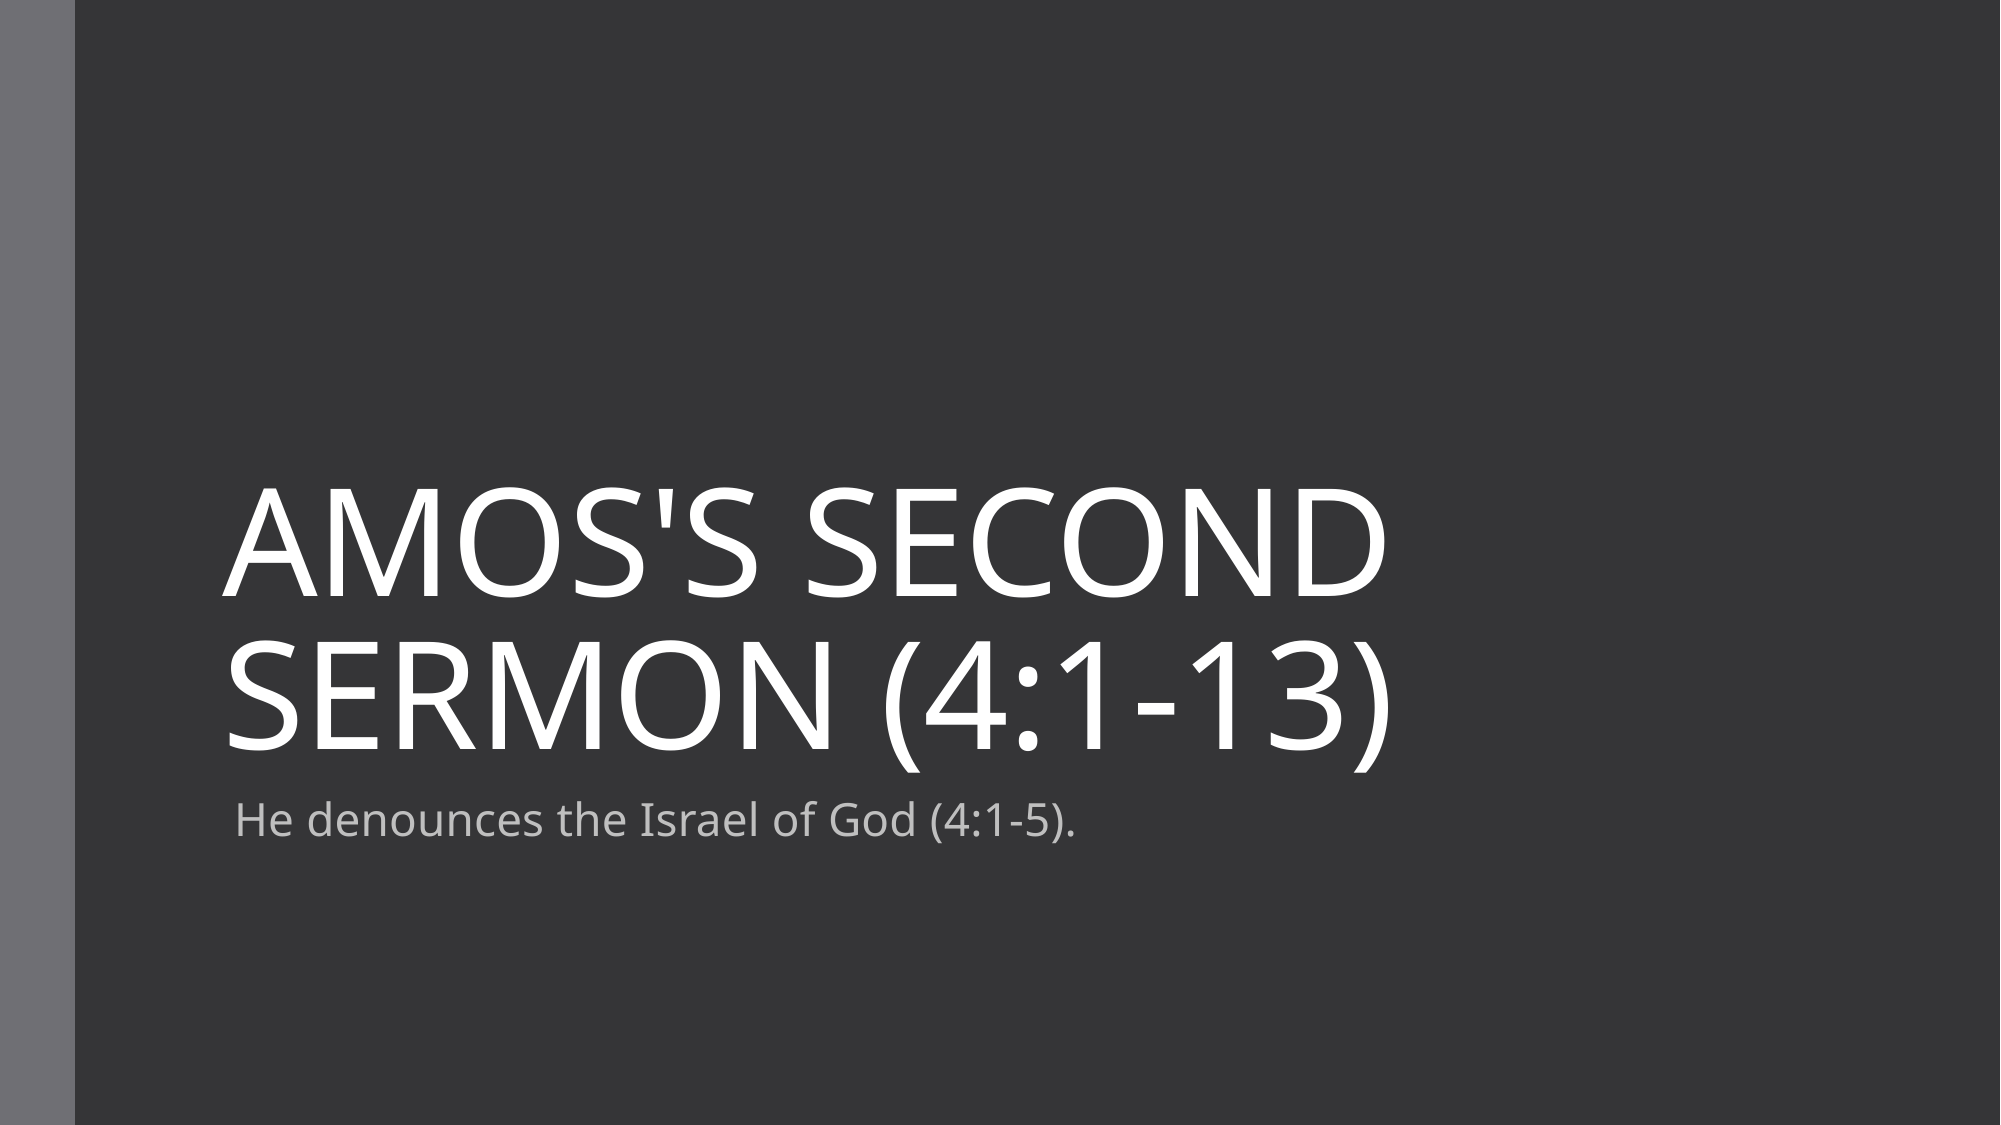

# AMOS'S SECOND SERMON (4:1-13)
 He denounces the Israel of God (4:1-5).